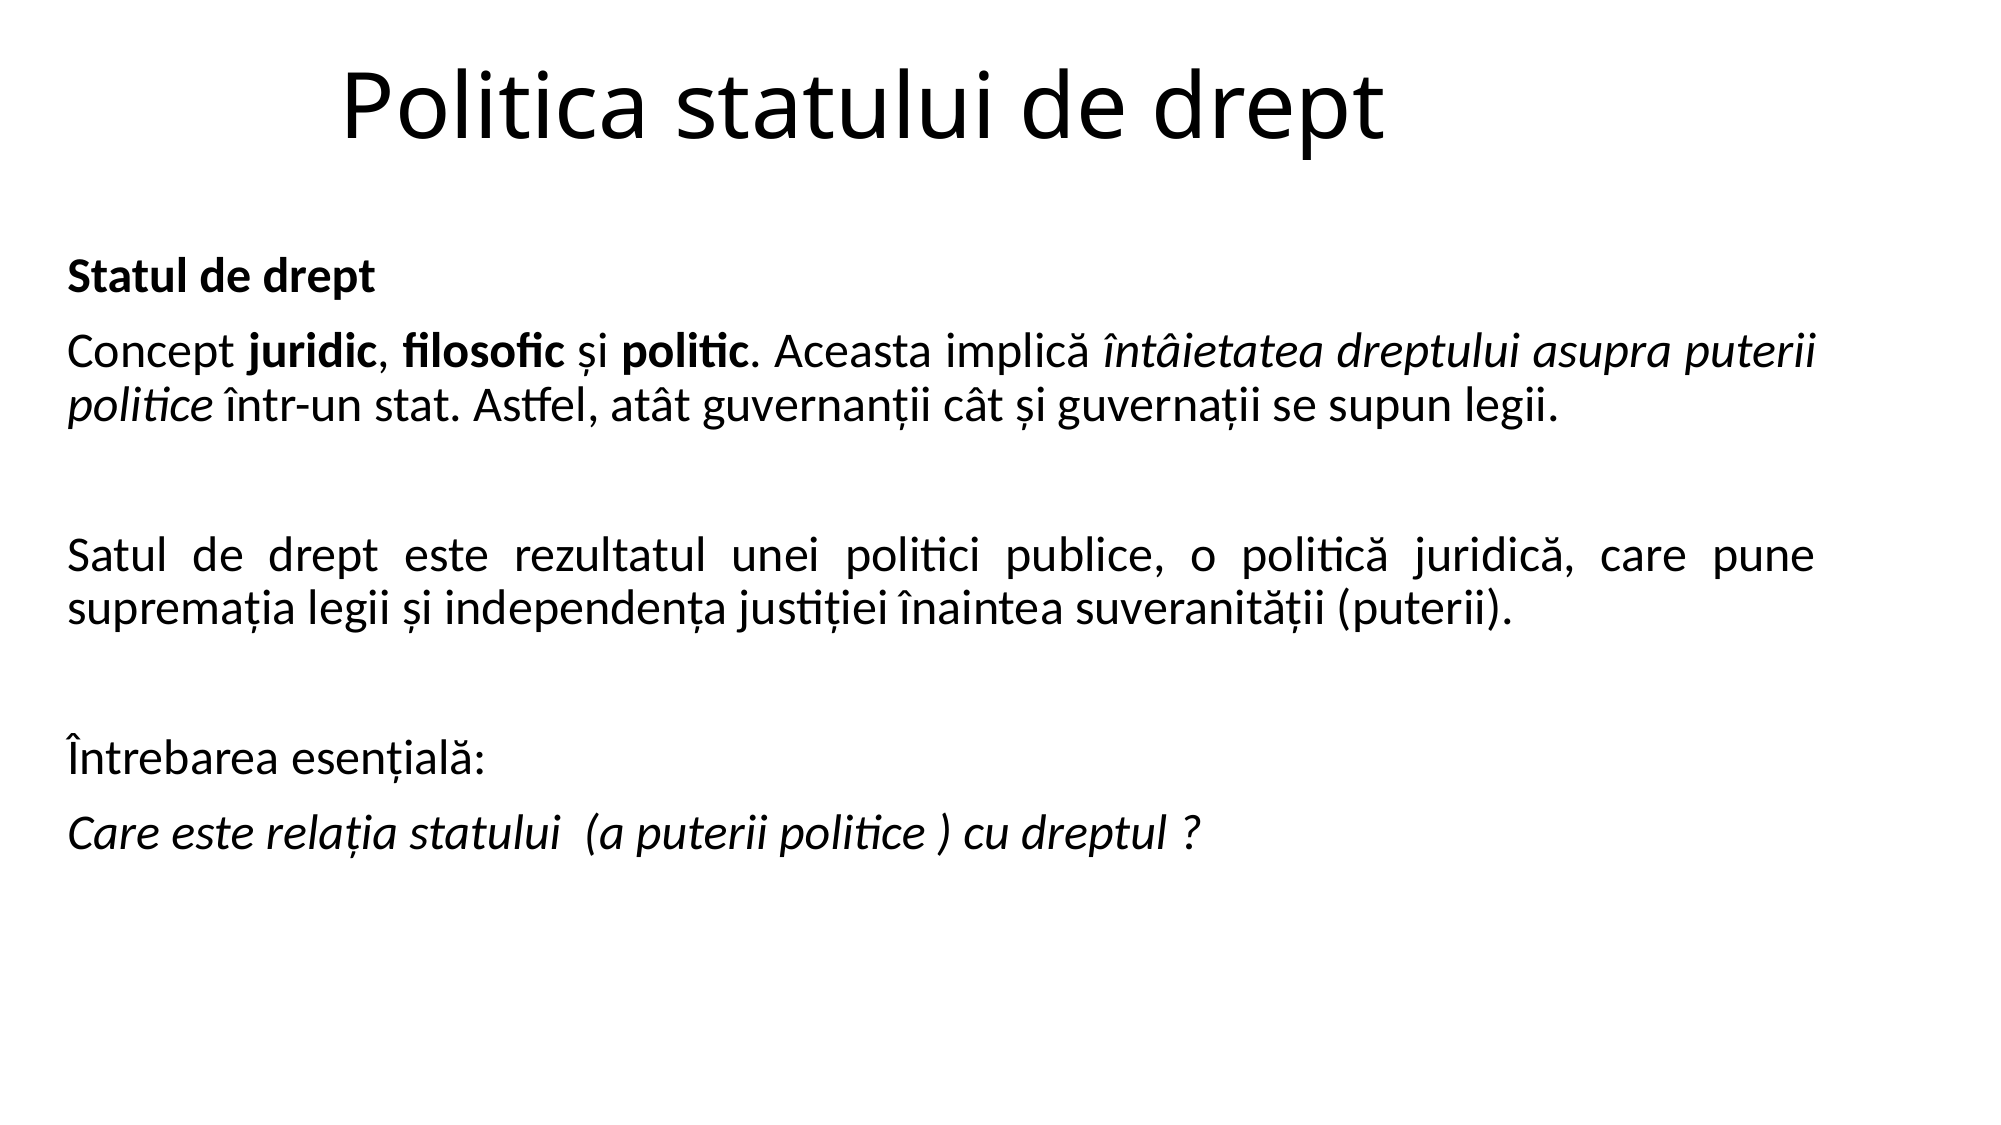

# Politica statului de drept
Statul de drept
Concept juridic, filosofic și politic. Aceasta implică întâietatea dreptului asupra puterii politice într-un stat. Astfel, atât guvernanții cât și guvernații se supun legii.
Satul de drept este rezultatul unei politici publice, o politică juridică, care pune supremația legii și independența justiției înaintea suveranității (puterii).
Întrebarea esențială:
Care este relația statului (a puterii politice ) cu dreptul ?